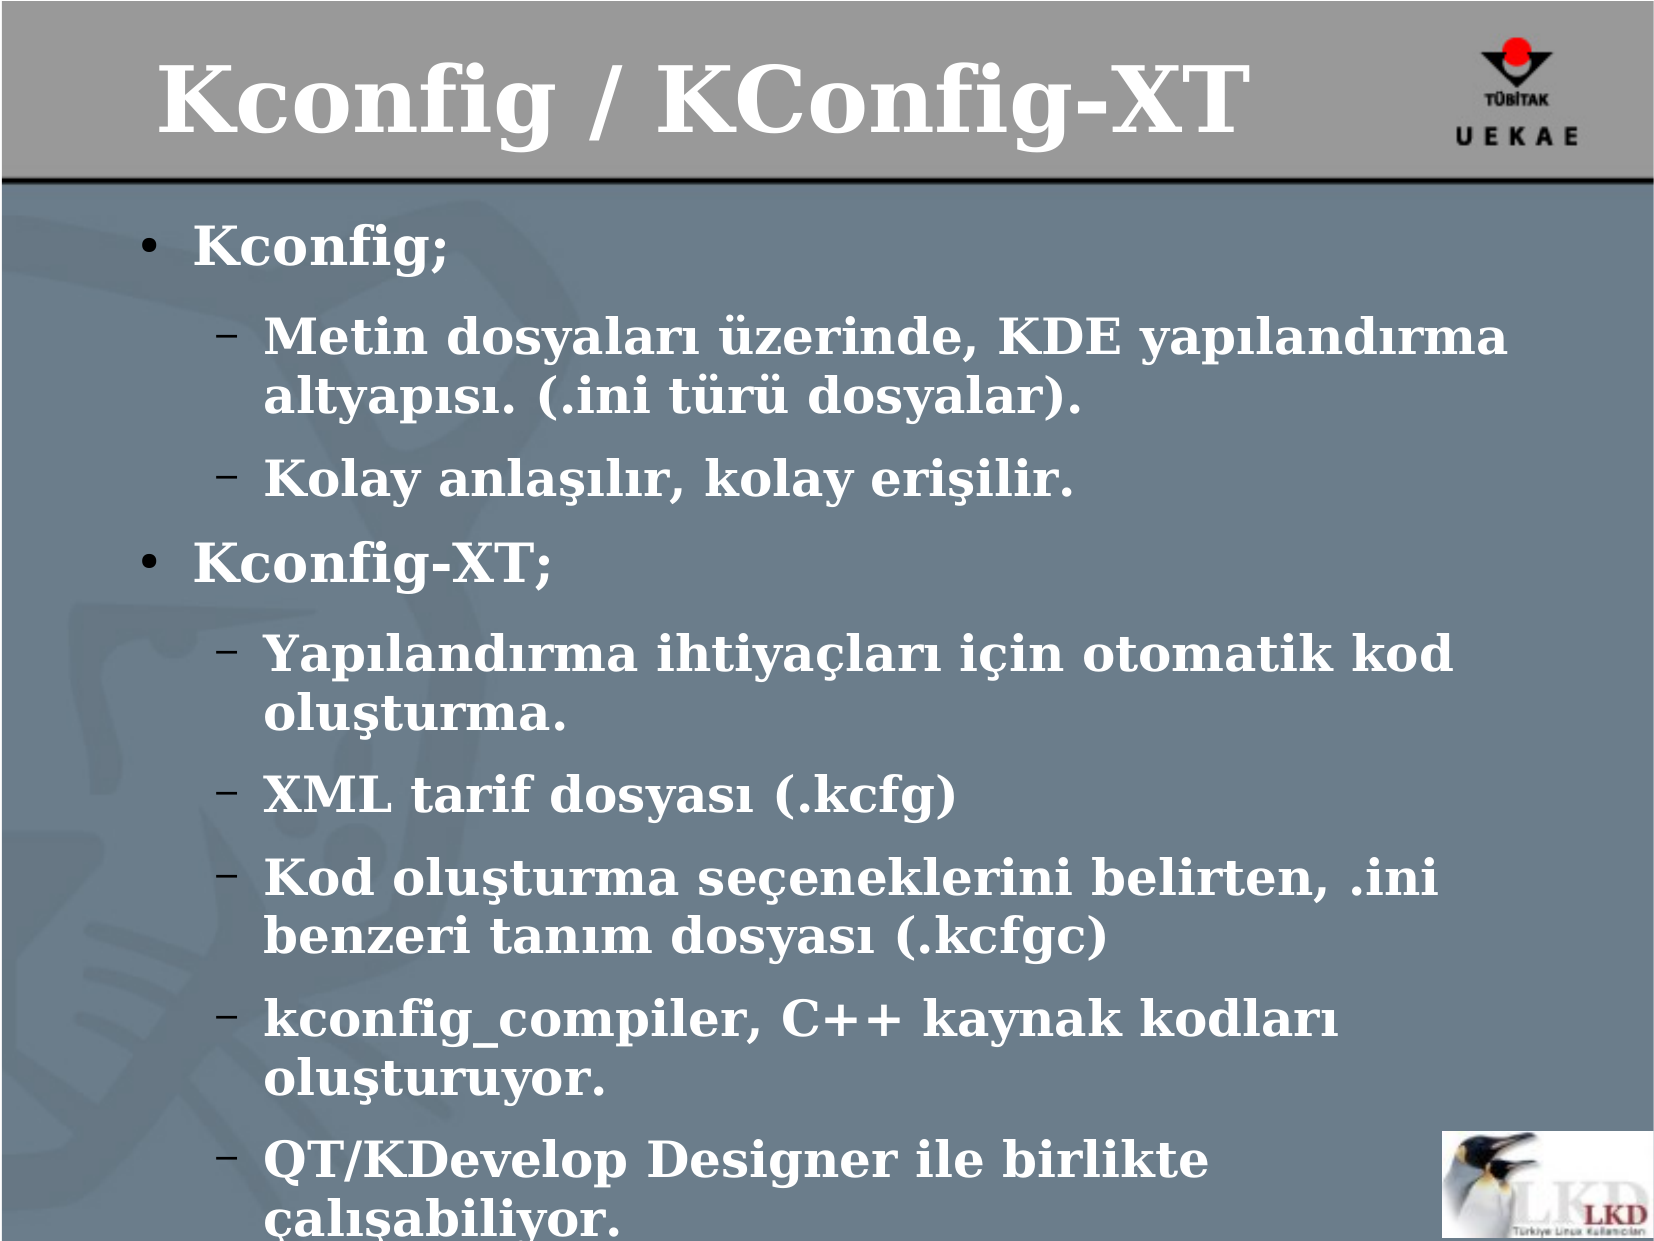

# Kconfig / KConfig-XT
Kconfig;
Metin dosyaları üzerinde, KDE yapılandırma altyapısı. (.ini türü dosyalar).
Kolay anlaşılır, kolay erişilir.
Kconfig-XT;
Yapılandırma ihtiyaçları için otomatik kod oluşturma.
XML tarif dosyası (.kcfg)
Kod oluşturma seçeneklerini belirten, .ini benzeri tanım dosyası (.kcfgc)
kconfig_compiler, C++ kaynak kodları oluşturuyor.
QT/KDevelop Designer ile birlikte çalışabiliyor.